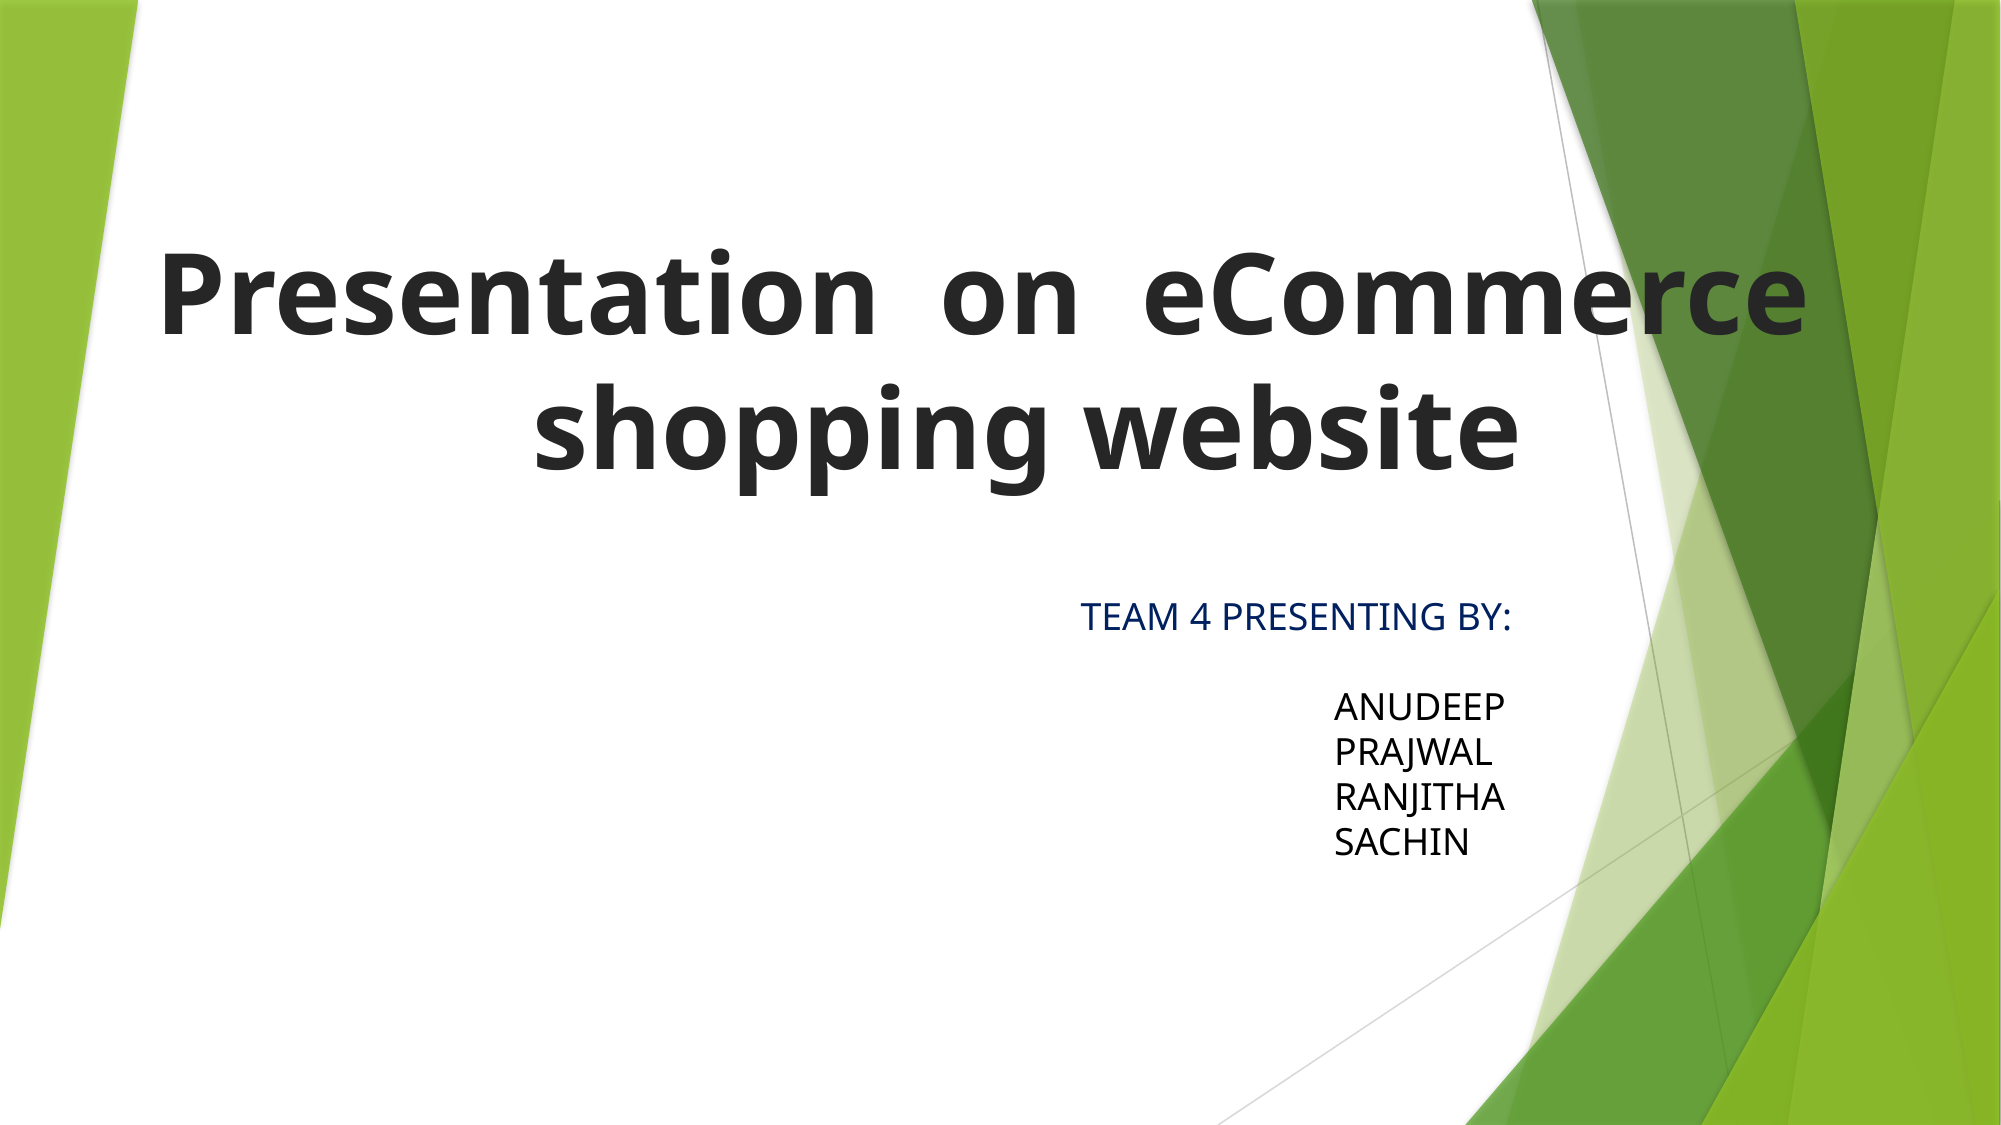

Presentation on eCommerce shopping website
TEAM 4 PRESENTING BY:
 ANUDEEP
 PRAJWAL
 RANJITHA
 SACHIN